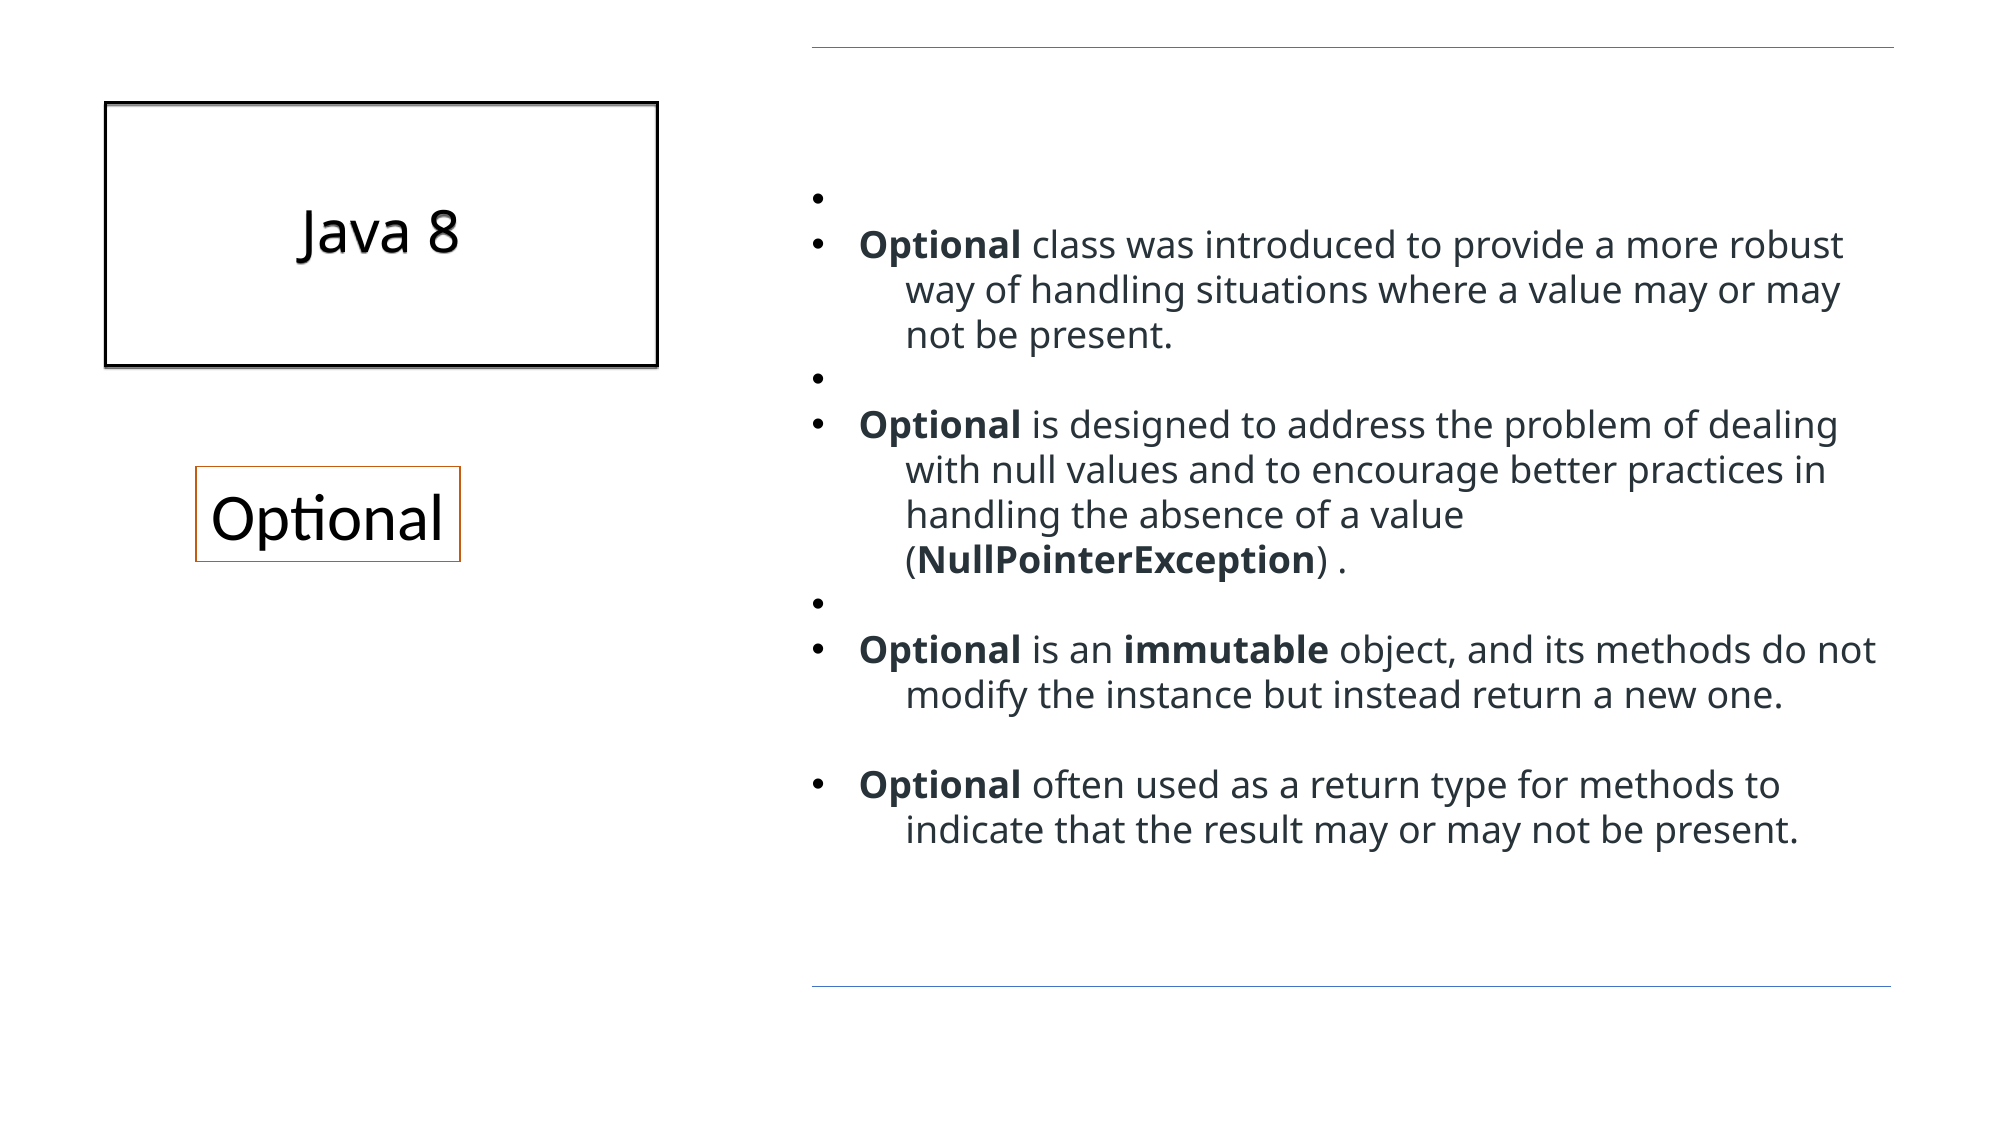

# Java 8
Optional class was introduced to provide a more robust way of handling situations where a value may or may not be present.
Optional is designed to address the problem of dealing with null values and to encourage better practices in handling the absence of a value (NullPointerException) .
Optional is an immutable object, and its methods do not modify the instance but instead return a new one.
Optional often used as a return type for methods to indicate that the result may or may not be present.
Optional